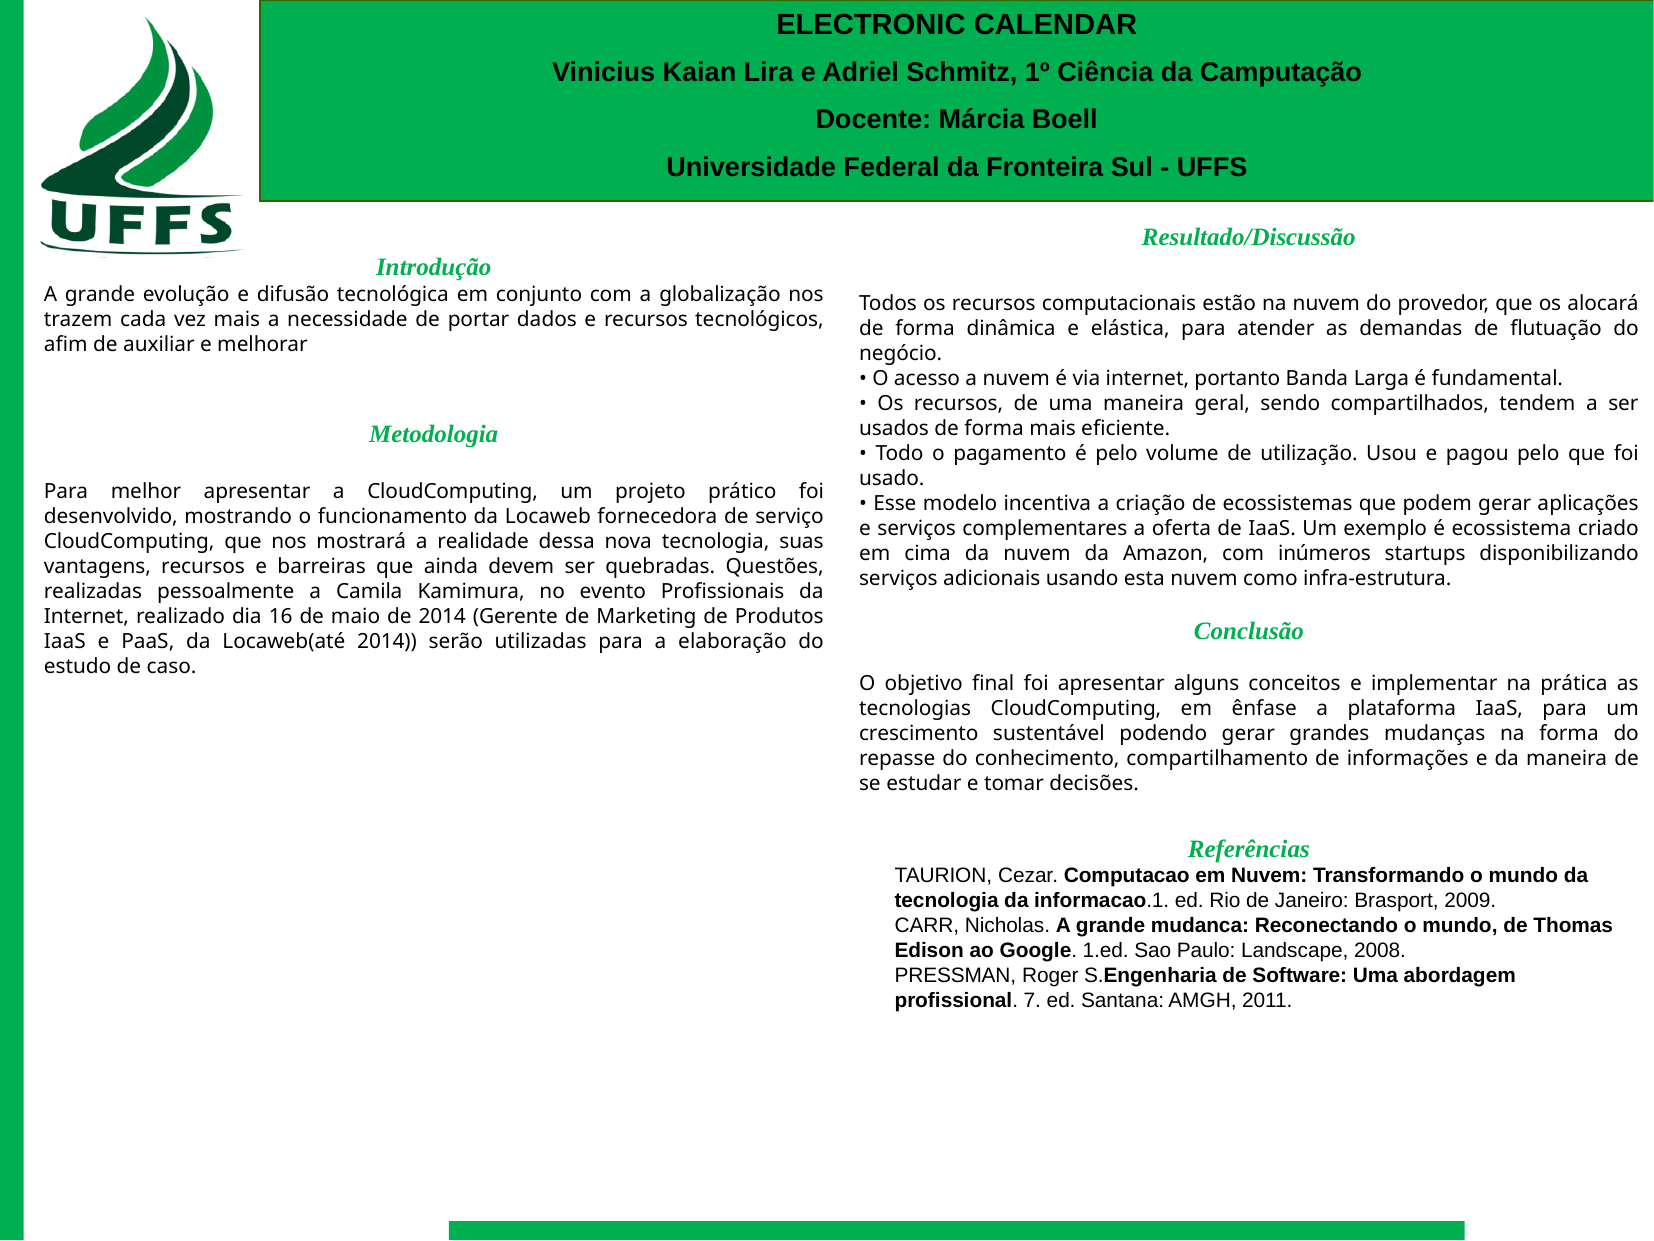

#
ELECTRONIC CALENDAR
Vinicius Kaian Lira e Adriel Schmitz, 1º Ciência da Camputação
Docente: Márcia Boell
Universidade Federal da Fronteira Sul - UFFS
Introdução
A grande evolução e difusão tecnológica em conjunto com a globalização nos trazem cada vez mais a necessidade de portar dados e recursos tecnológicos, afim de auxiliar e melhorar
Metodologia
Para melhor apresentar a CloudComputing, um projeto prático foi desenvolvido, mostrando o funcionamento da Locaweb fornecedora de serviço CloudComputing, que nos mostrará a realidade dessa nova tecnologia, suas vantagens, recursos e barreiras que ainda devem ser quebradas. Questões, realizadas pessoalmente a Camila Kamimura, no evento Profissionais da Internet, realizado dia 16 de maio de 2014 (Gerente de Marketing de Produtos IaaS e PaaS, da Locaweb(até 2014)) serão utilizadas para a elaboração do estudo de caso.
Resultado/Discussão
Todos os recursos computacionais estão na nuvem do provedor, que os alocará de forma dinâmica e elástica, para atender as demandas de flutuação do negócio.
• O acesso a nuvem é via internet, portanto Banda Larga é fundamental.
• Os recursos, de uma maneira geral, sendo compartilhados, tendem a ser usados de forma mais eficiente.
• Todo o pagamento é pelo volume de utilização. Usou e pagou pelo que foi usado.
• Esse modelo incentiva a criação de ecossistemas que podem gerar aplicações e serviços complementares a oferta de IaaS. Um exemplo é ecossistema criado em cima da nuvem da Amazon, com inúmeros startups disponibilizando serviços adicionais usando esta nuvem como infra-estrutura.
Conclusão
O objetivo final foi apresentar alguns conceitos e implementar na prática as tecnologias CloudComputing, em ênfase a plataforma IaaS, para um crescimento sustentável podendo gerar grandes mudanças na forma do repasse do conhecimento, compartilhamento de informações e da maneira de se estudar e tomar decisões.
Referências
TAURION, Cezar. Computacao em Nuvem: Transformando o mundo da tecnologia da informacao.1. ed. Rio de Janeiro: Brasport, 2009.
CARR, Nicholas. A grande mudanca: Reconectando o mundo, de Thomas Edison ao Google. 1.ed. Sao Paulo: Landscape, 2008.
PRESSMAN, Roger S.Engenharia de Software: Uma abordagem profissional. 7. ed. Santana: AMGH, 2011.